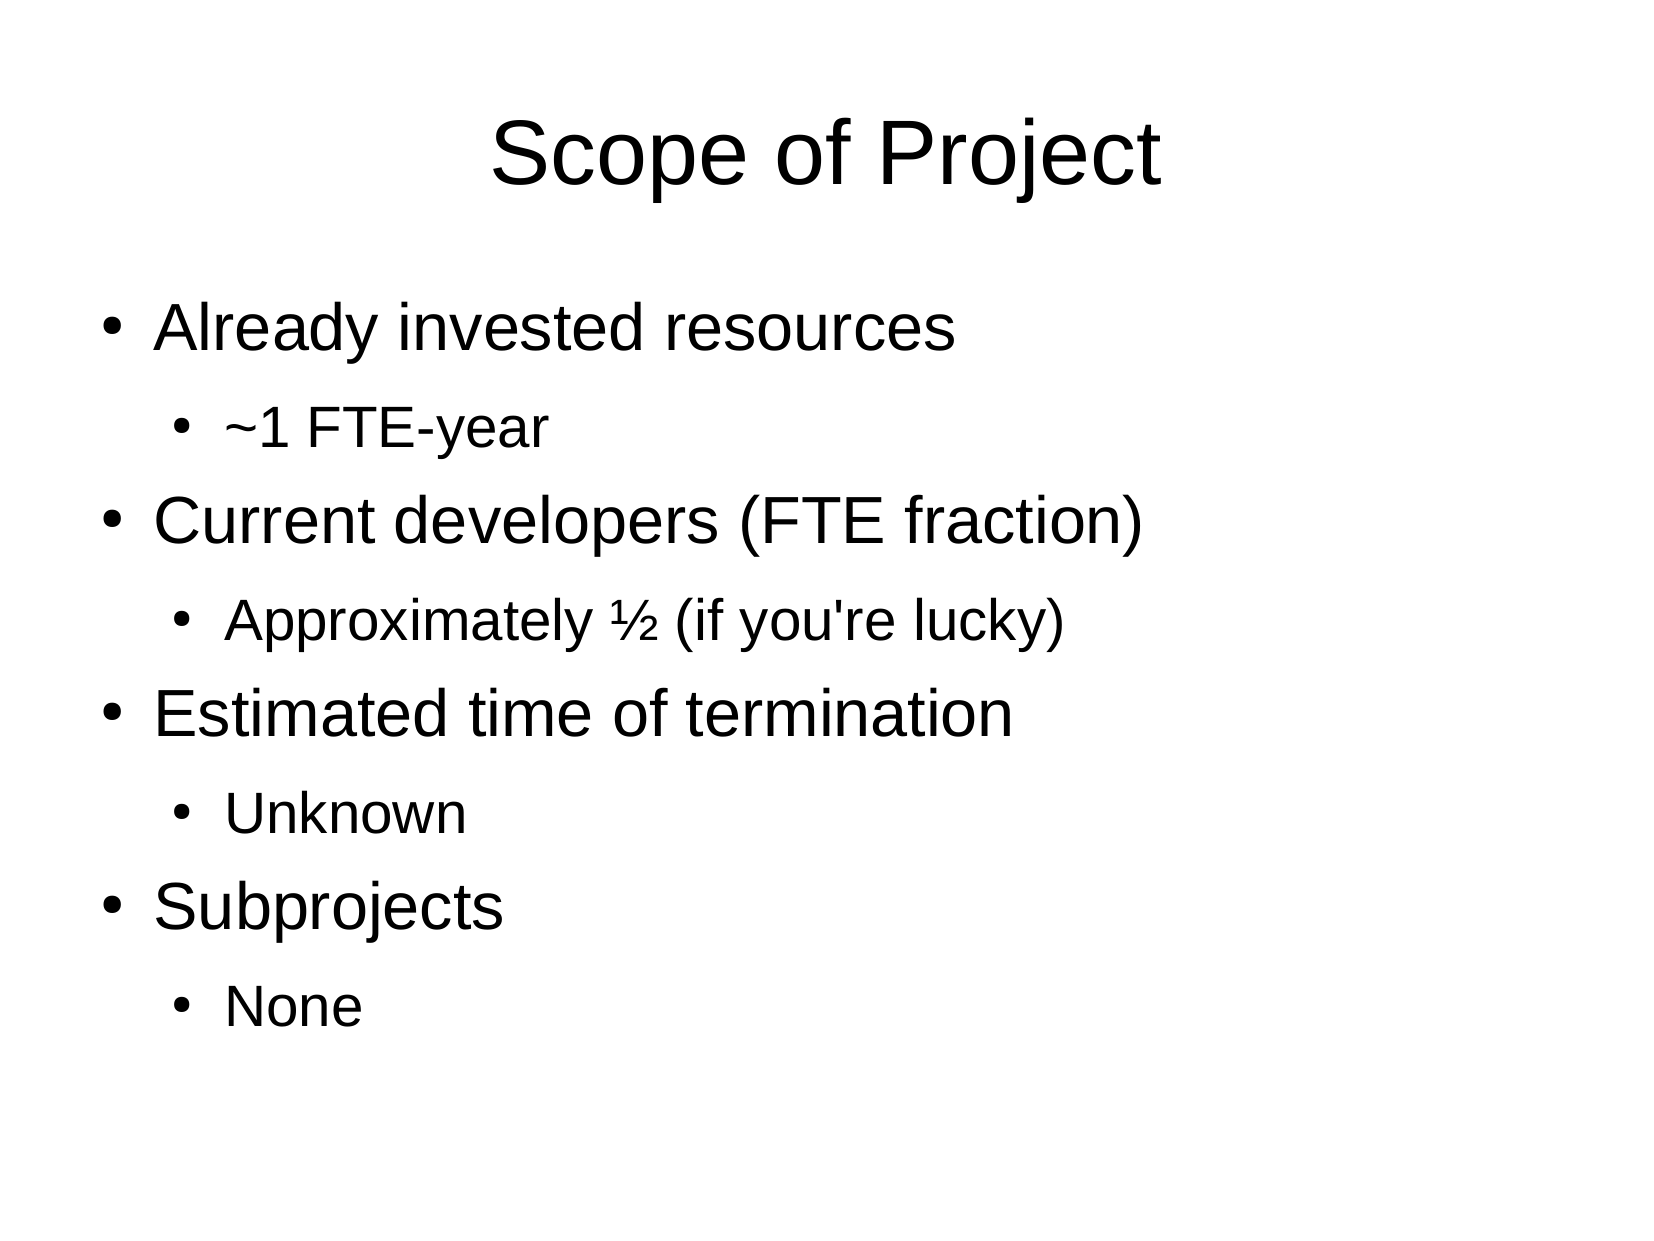

# Scope of Project
Already invested resources
~1 FTE-year
Current developers (FTE fraction)
Approximately ½ (if you're lucky)
Estimated time of termination
Unknown
Subprojects
None